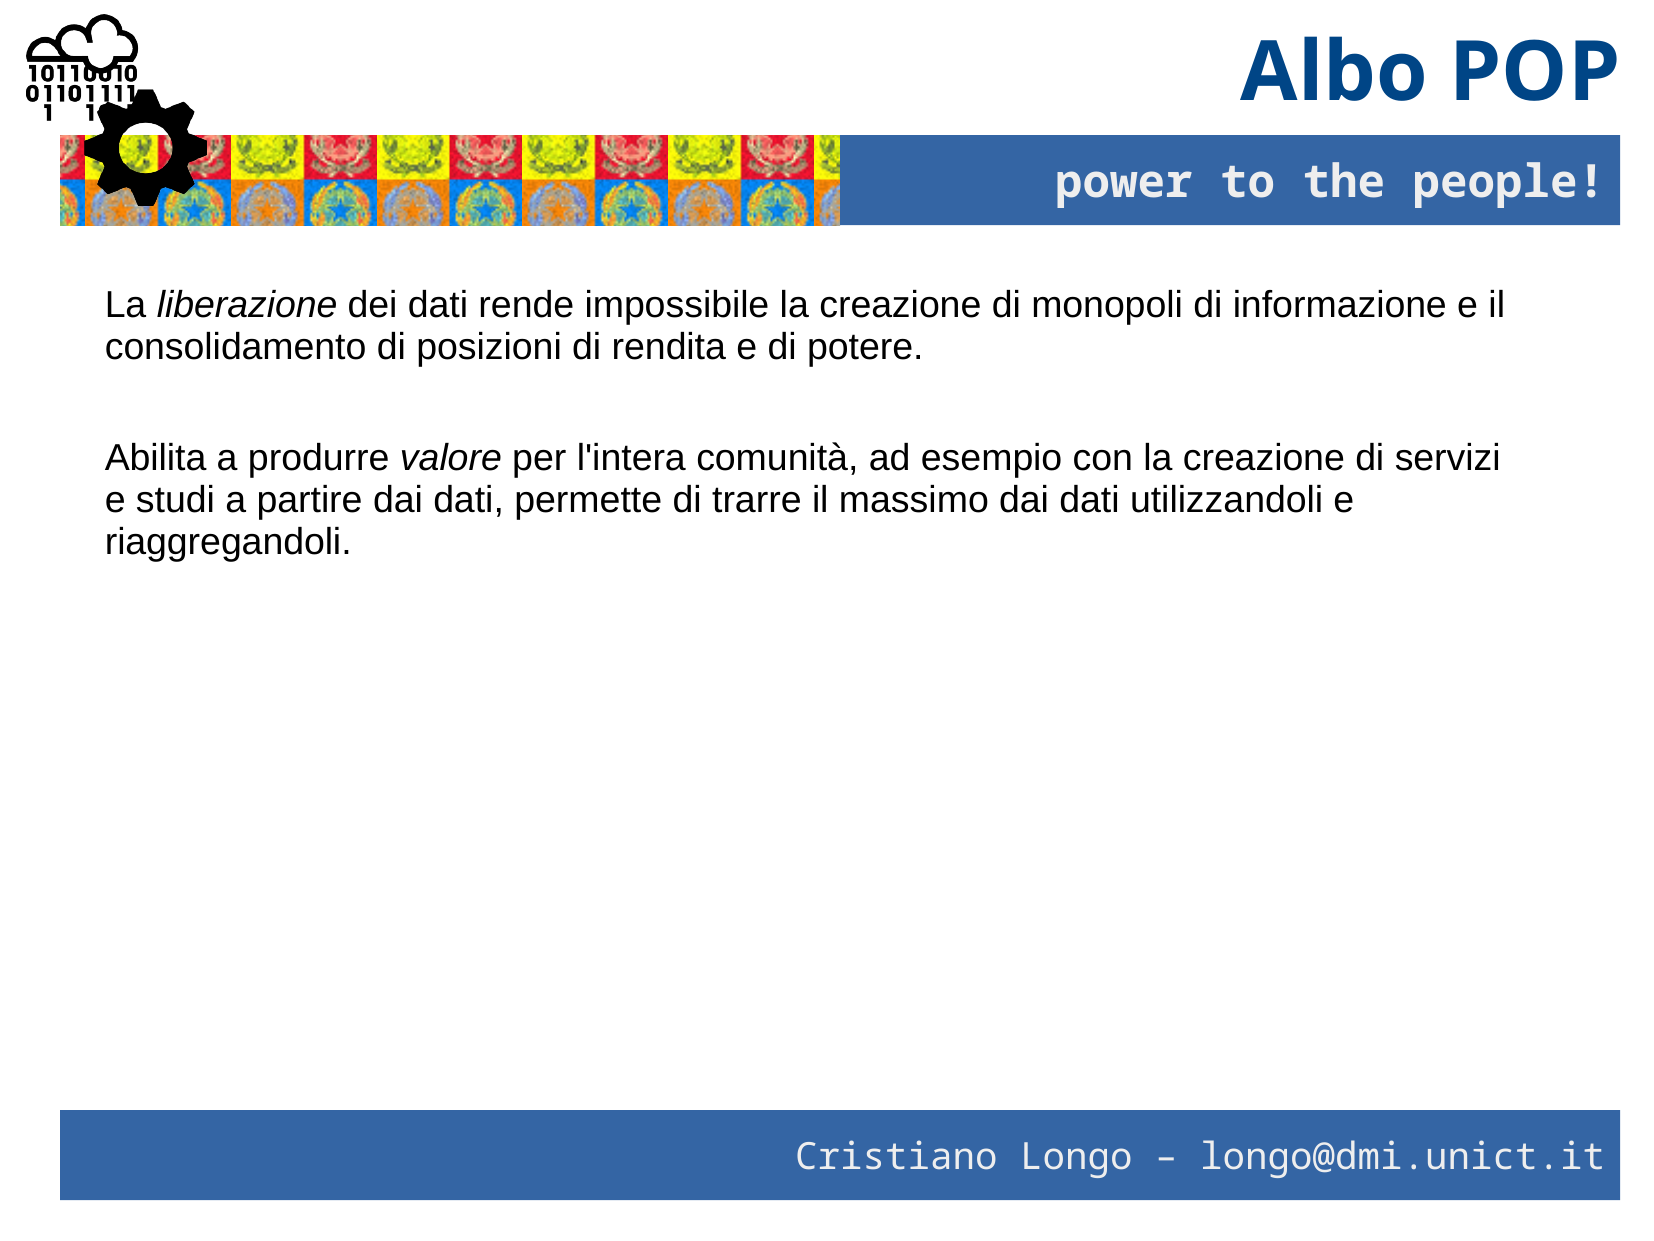

Albo POP
power to the people!
La liberazione dei dati rende impossibile la creazione di monopoli di informazione e il
consolidamento di posizioni di rendita e di potere.
Abilita a produrre valore per l'intera comunità, ad esempio con la creazione di servizi
e studi a partire dai dati, permette di trarre il massimo dai dati utilizzandoli e riaggregandoli.
Cristiano Longo – longo@dmi.unict.it